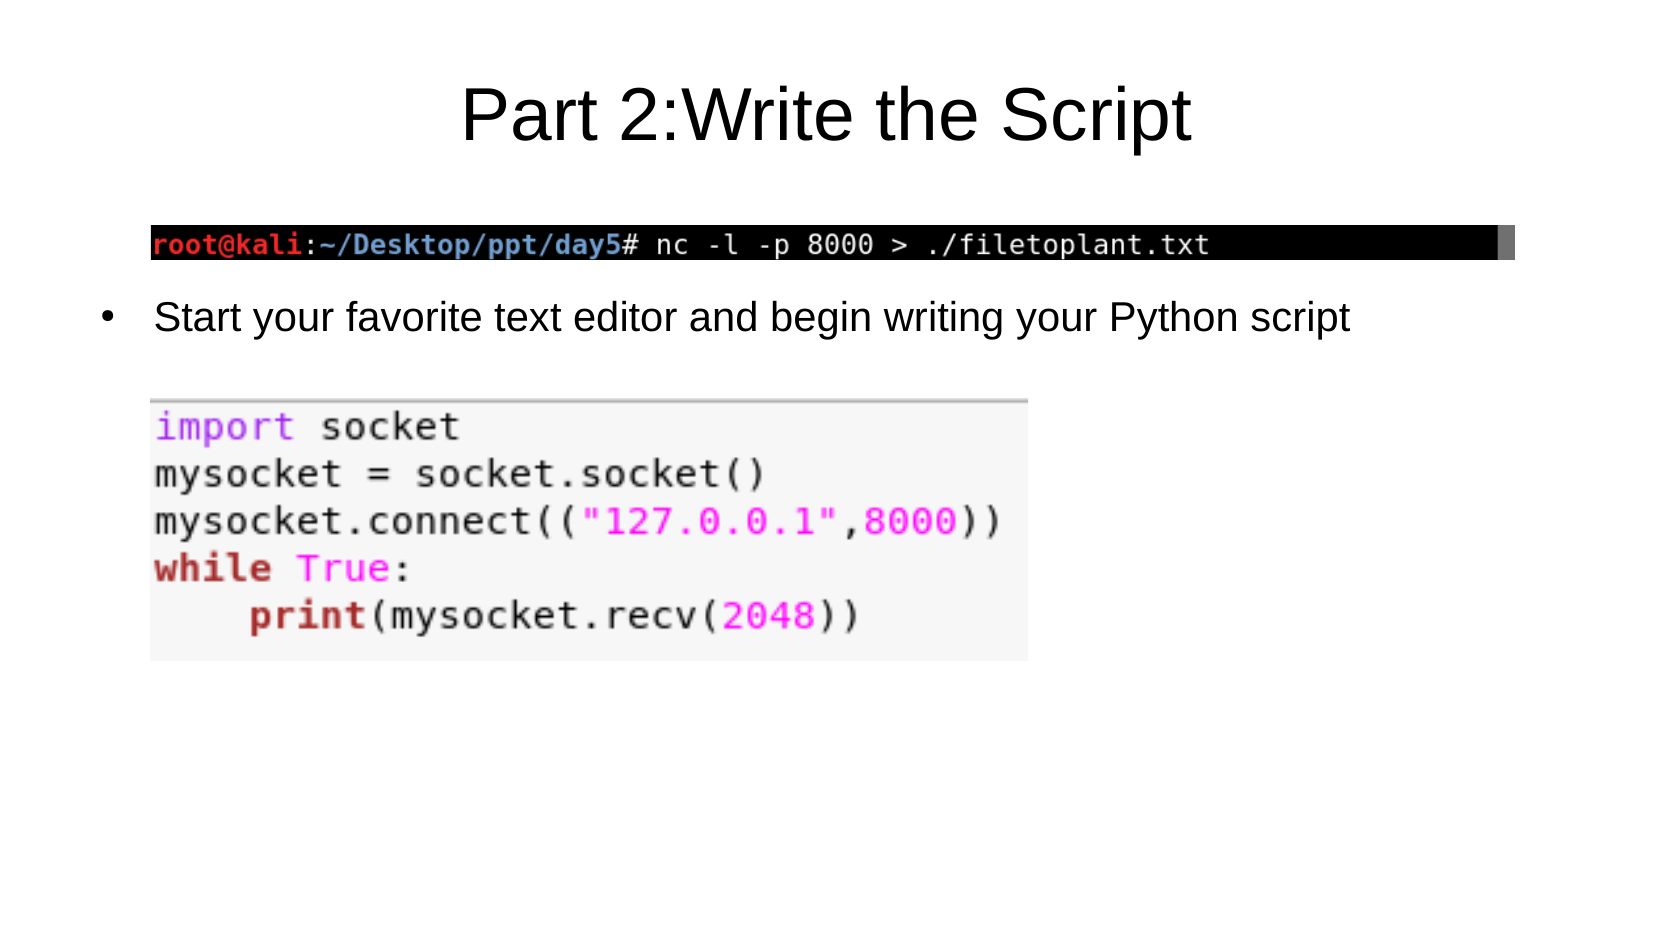

# Part 2:Write the Script
Start your favorite text editor and begin writing your Python script